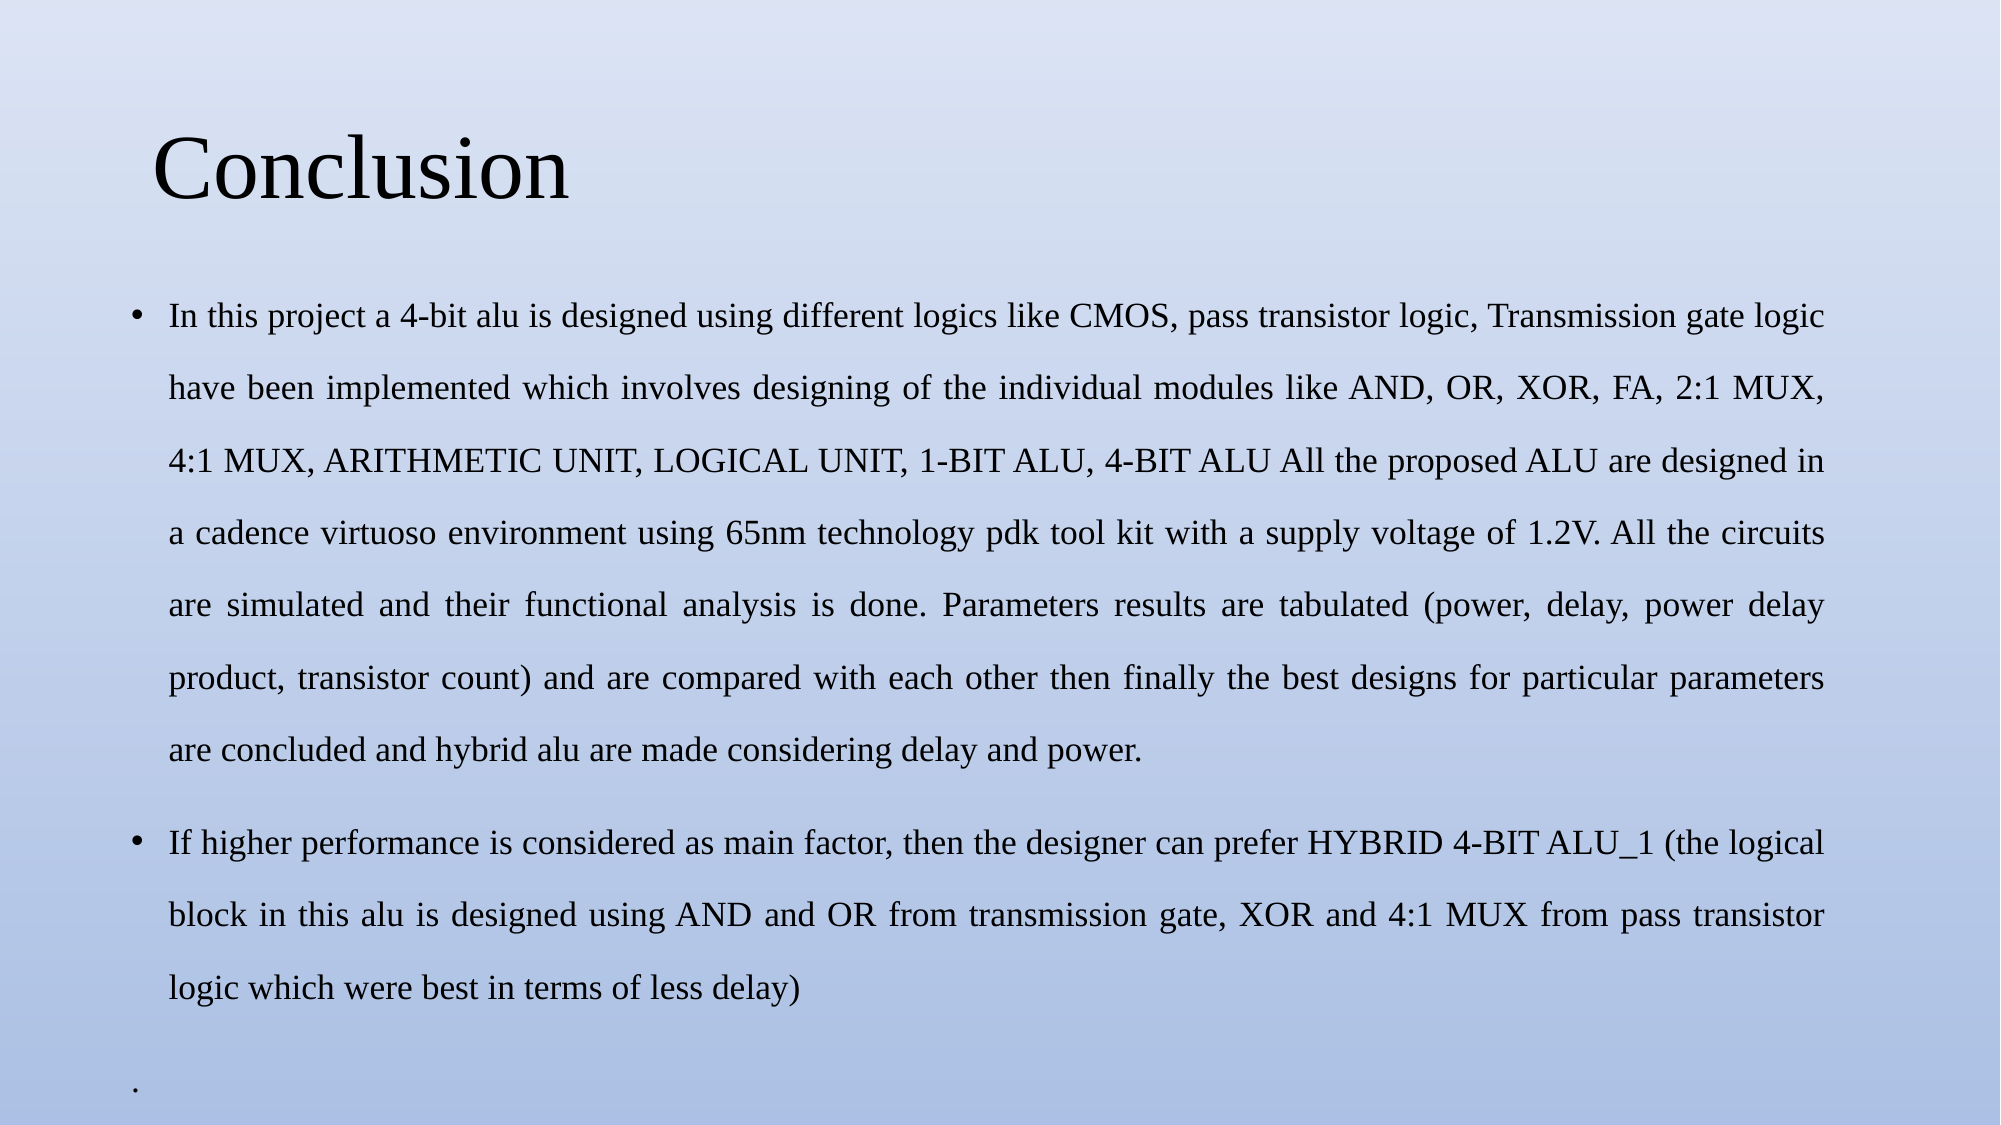

# Conclusion
In this project a 4-bit alu is designed using different logics like CMOS, pass transistor logic, Transmission gate logic have been implemented which involves designing of the individual modules like AND, OR, XOR, FA, 2:1 MUX, 4:1 MUX, ARITHMETIC UNIT, LOGICAL UNIT, 1-BIT ALU, 4-BIT ALU All the proposed ALU are designed in a cadence virtuoso environment using 65nm technology pdk tool kit with a supply voltage of 1.2V. All the circuits are simulated and their functional analysis is done. Parameters results are tabulated (power, delay, power delay product, transistor count) and are compared with each other then finally the best designs for particular parameters are concluded and hybrid alu are made considering delay and power.
If higher performance is considered as main factor, then the designer can prefer HYBRID 4-BIT ALU_1 (the logical block in this alu is designed using AND and OR from transmission gate, XOR and 4:1 MUX from pass transistor logic which were best in terms of less delay)
.